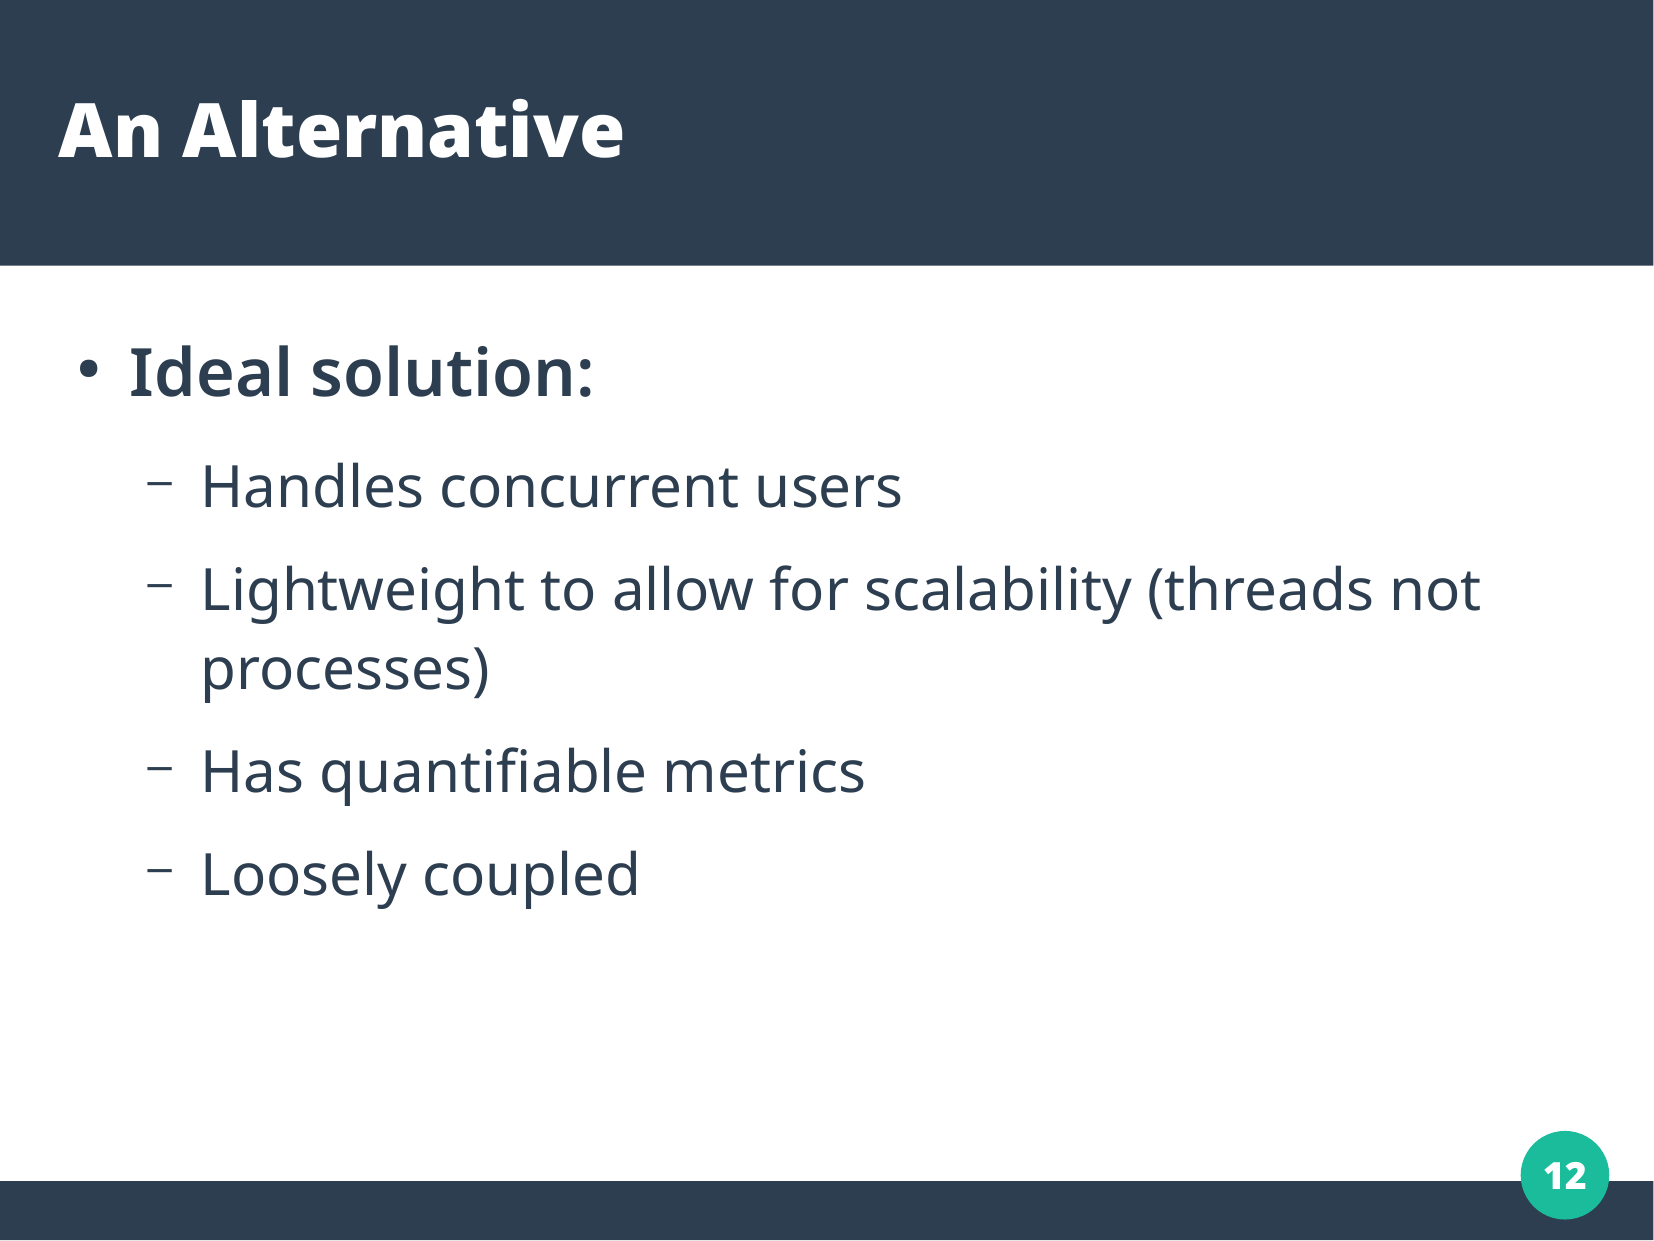

# An Alternative
Ideal solution:
Handles concurrent users
Lightweight to allow for scalability (threads not processes)
Has quantifiable metrics
Loosely coupled
12